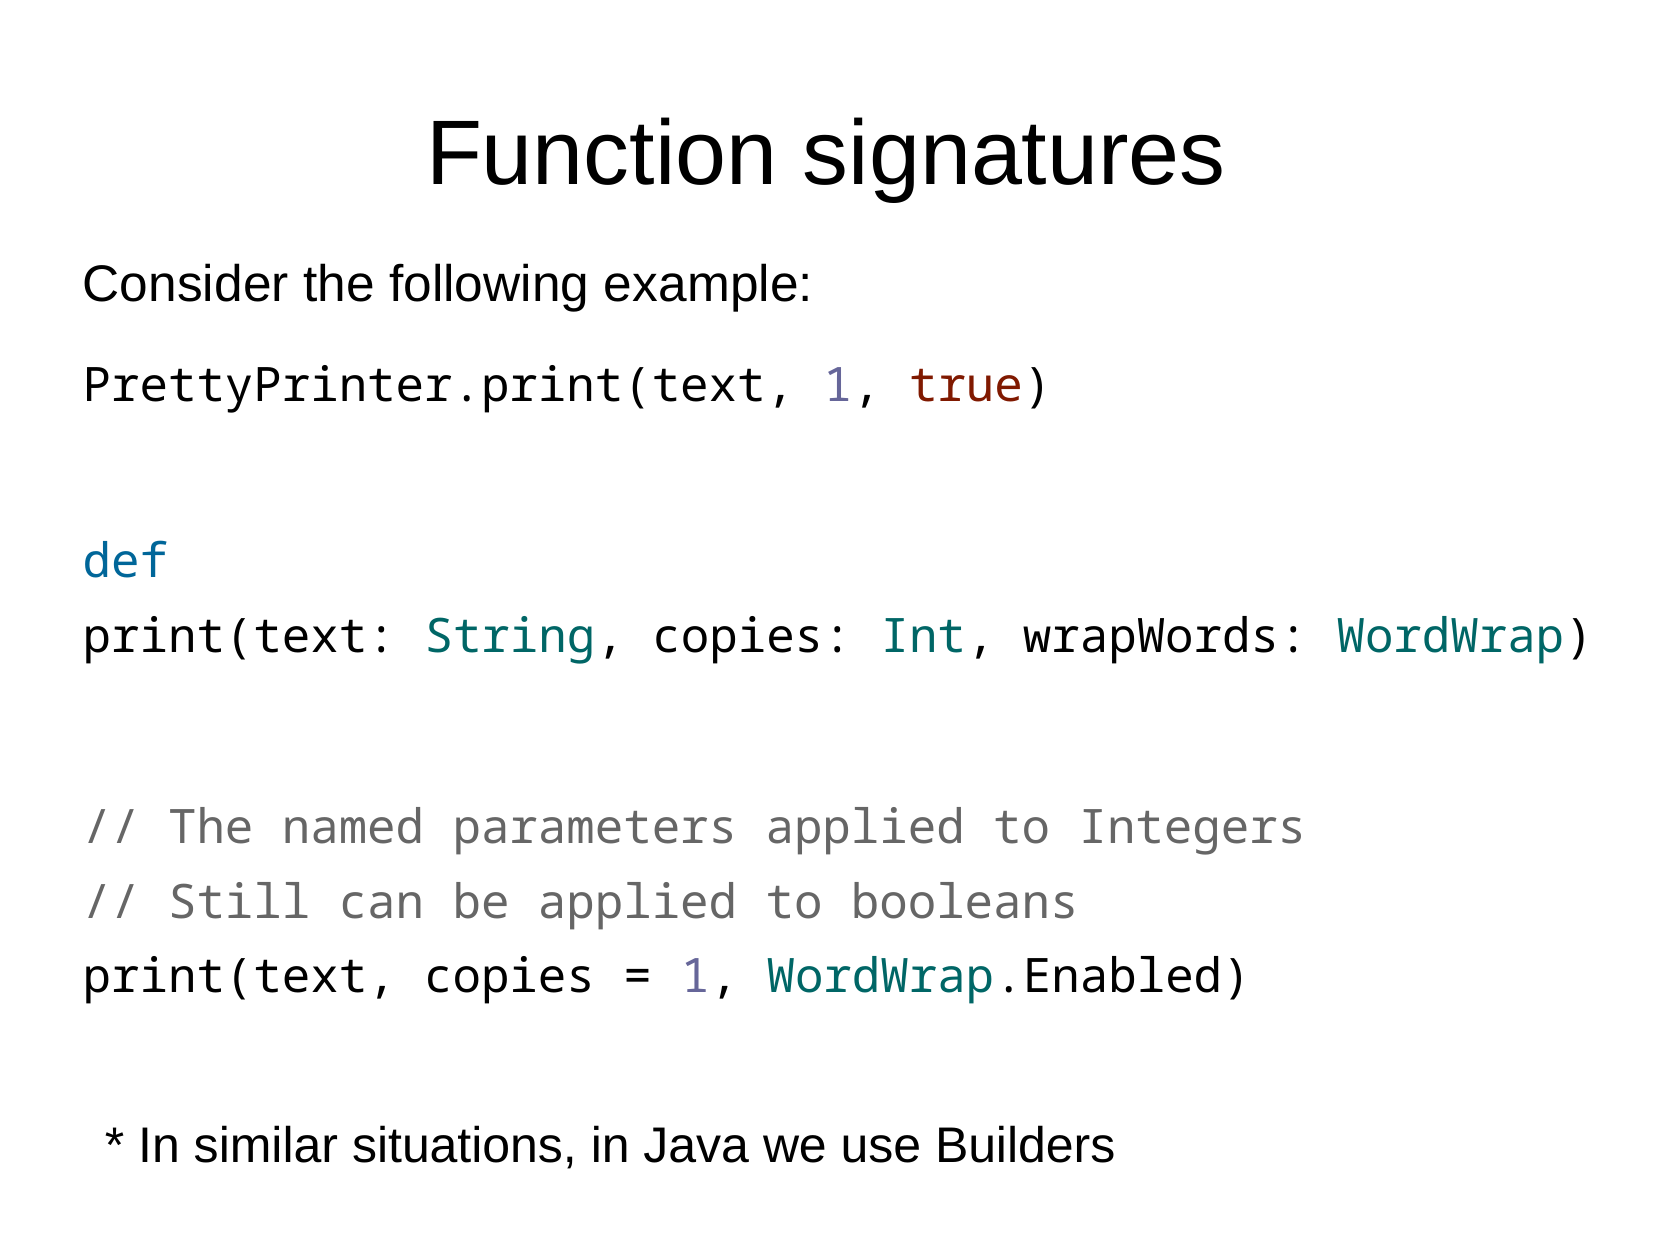

# Function signatures
Consider the following example:
PrettyPrinter.print(text, 1, true)
def
print(text: String, copies: Int, wrapWords: WordWrap)
// The named parameters applied to Integers
// Still can be applied to booleans
print(text, copies = 1, WordWrap.Enabled)
* In similar situations, in Java we use Builders